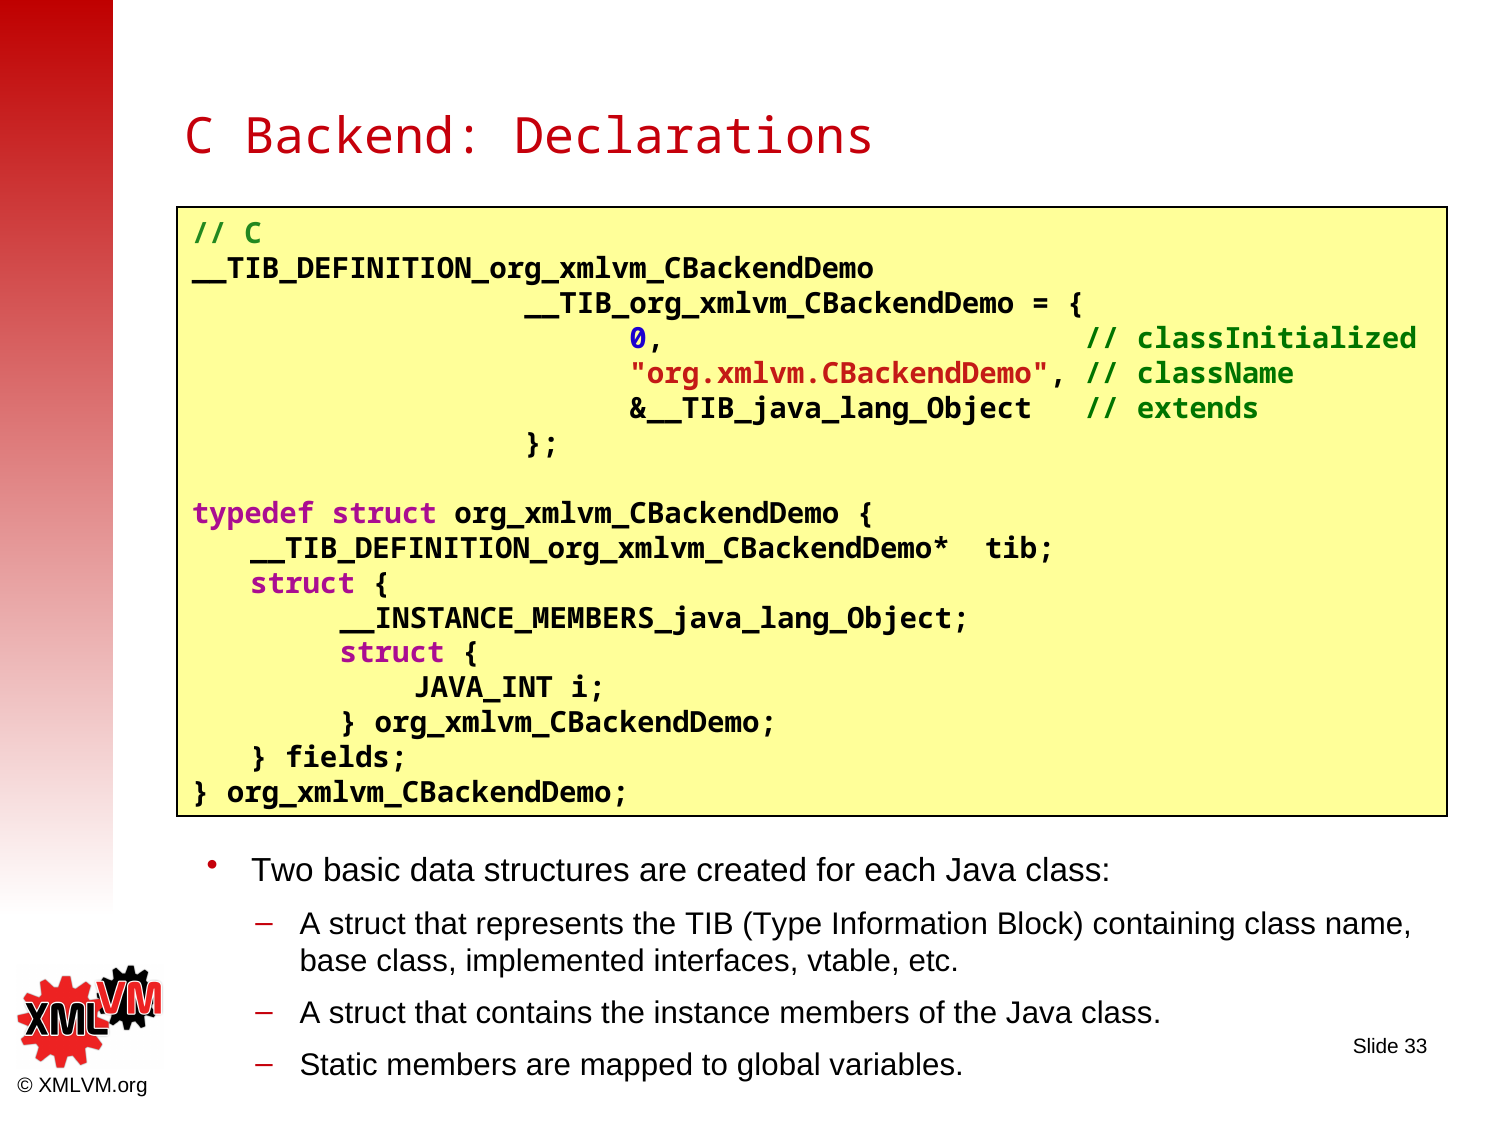

# C Backend: Declarations
// C
__TIB_DEFINITION_org_xmlvm_CBackendDemo
 __TIB_org_xmlvm_CBackendDemo = {
 0, // classInitialized
 "org.xmlvm.CBackendDemo", // className
 &__TIB_java_lang_Object // extends
 };
typedef struct org_xmlvm_CBackendDemo {
	__TIB_DEFINITION_org_xmlvm_CBackendDemo* tib;
	struct {
			__INSTANCE_MEMBERS_java_lang_Object;
			struct {
				JAVA_INT i;
			} org_xmlvm_CBackendDemo;
	} fields;
} org_xmlvm_CBackendDemo;
Two basic data structures are created for each Java class:
A struct that represents the TIB (Type Information Block) containing class name, base class, implemented interfaces, vtable, etc.
A struct that contains the instance members of the Java class.
Static members are mapped to global variables.